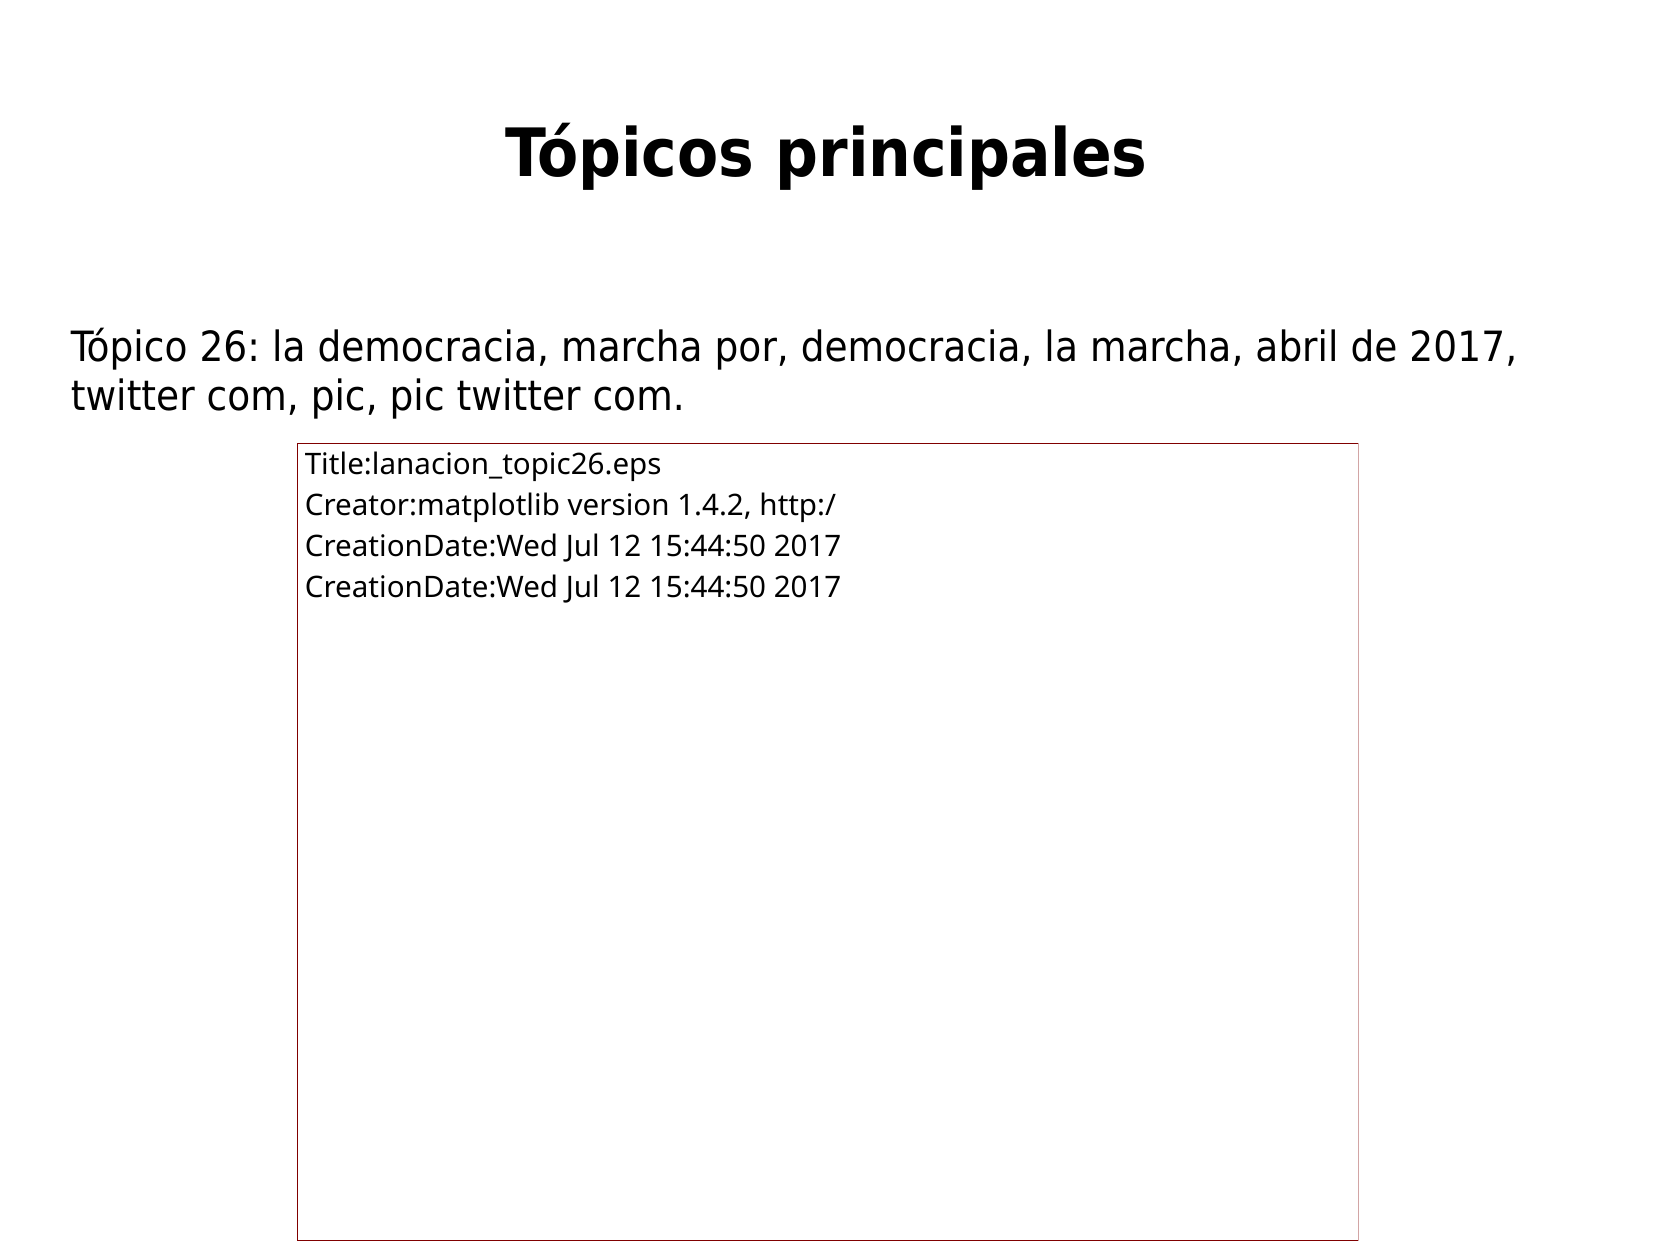

# Tópicos principales
Tópico 26: la democracia, marcha por, democracia, la marcha, abril de 2017, twitter com, pic, pic twitter com.